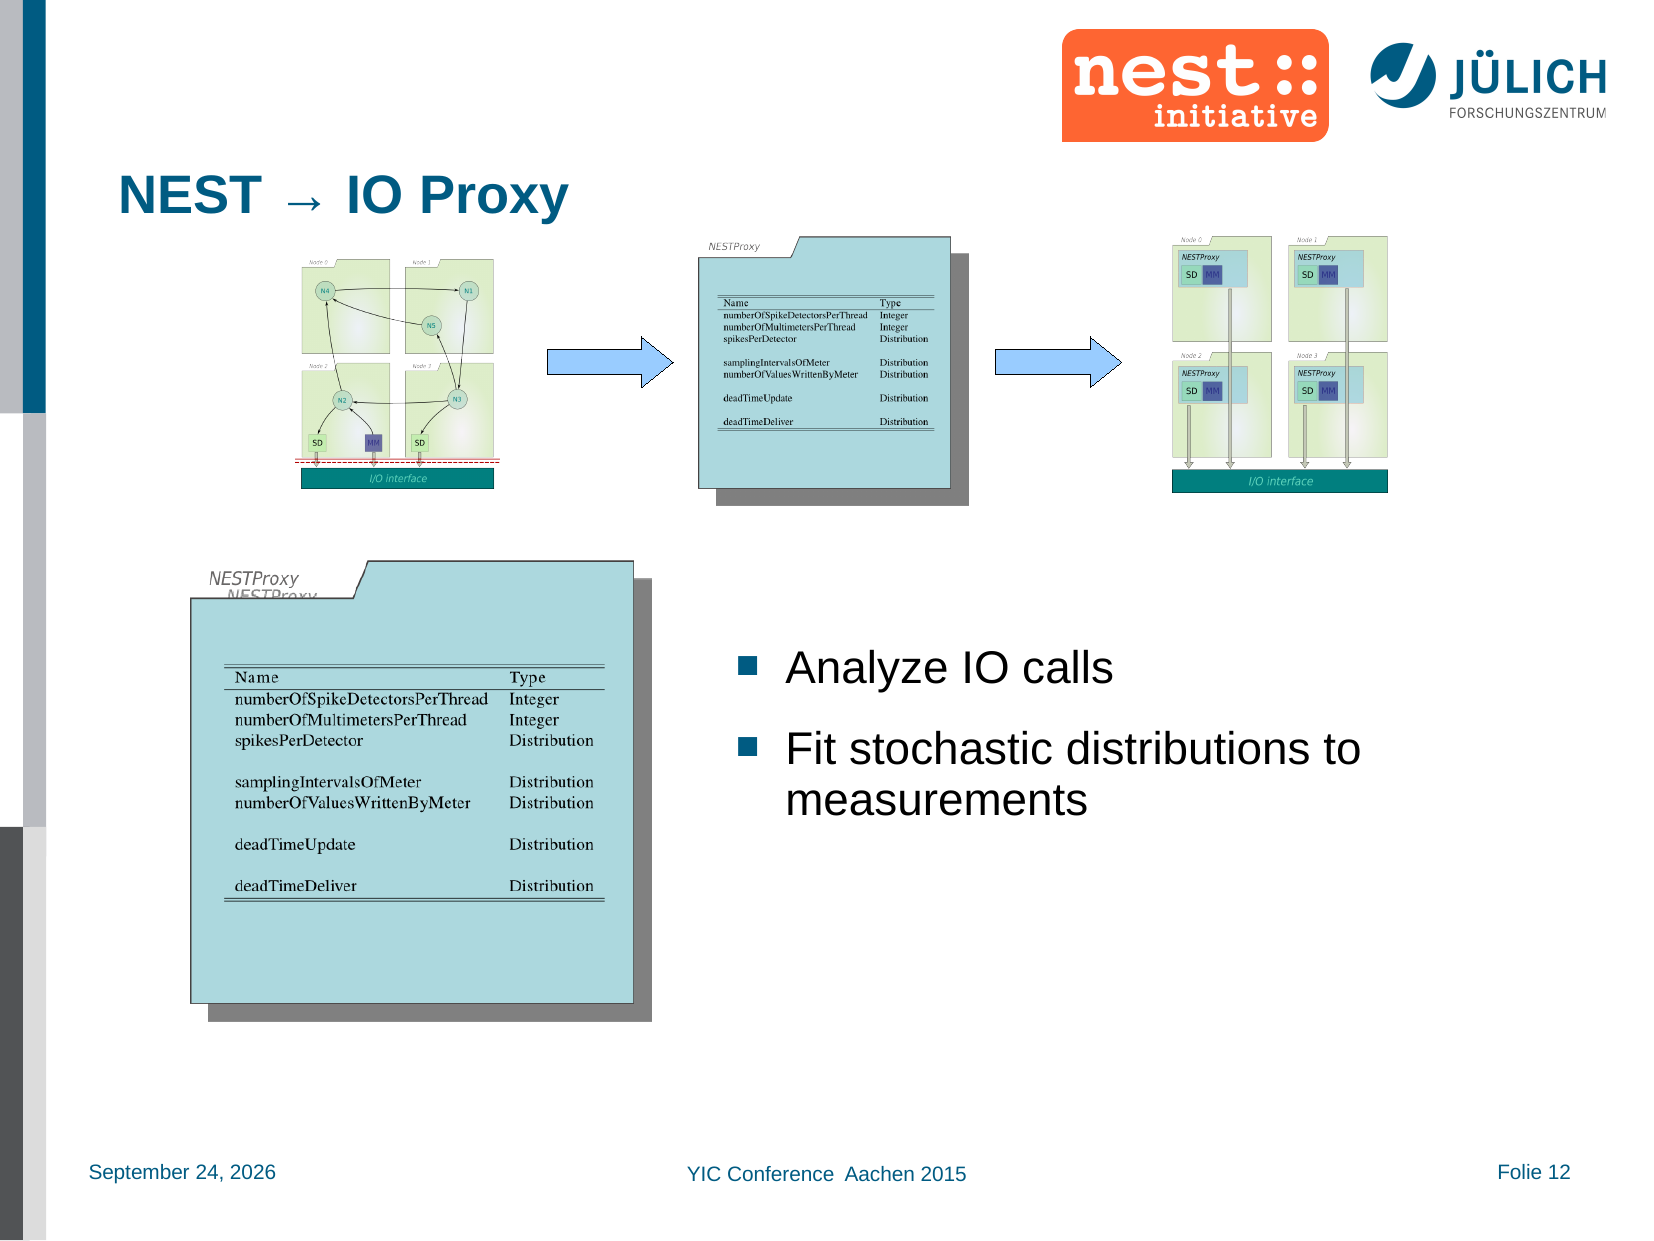

# NEST → IO Proxy
Analyze IO calls
Fit stochastic distributions to measurements
12
YIC Conference Aachen 2015